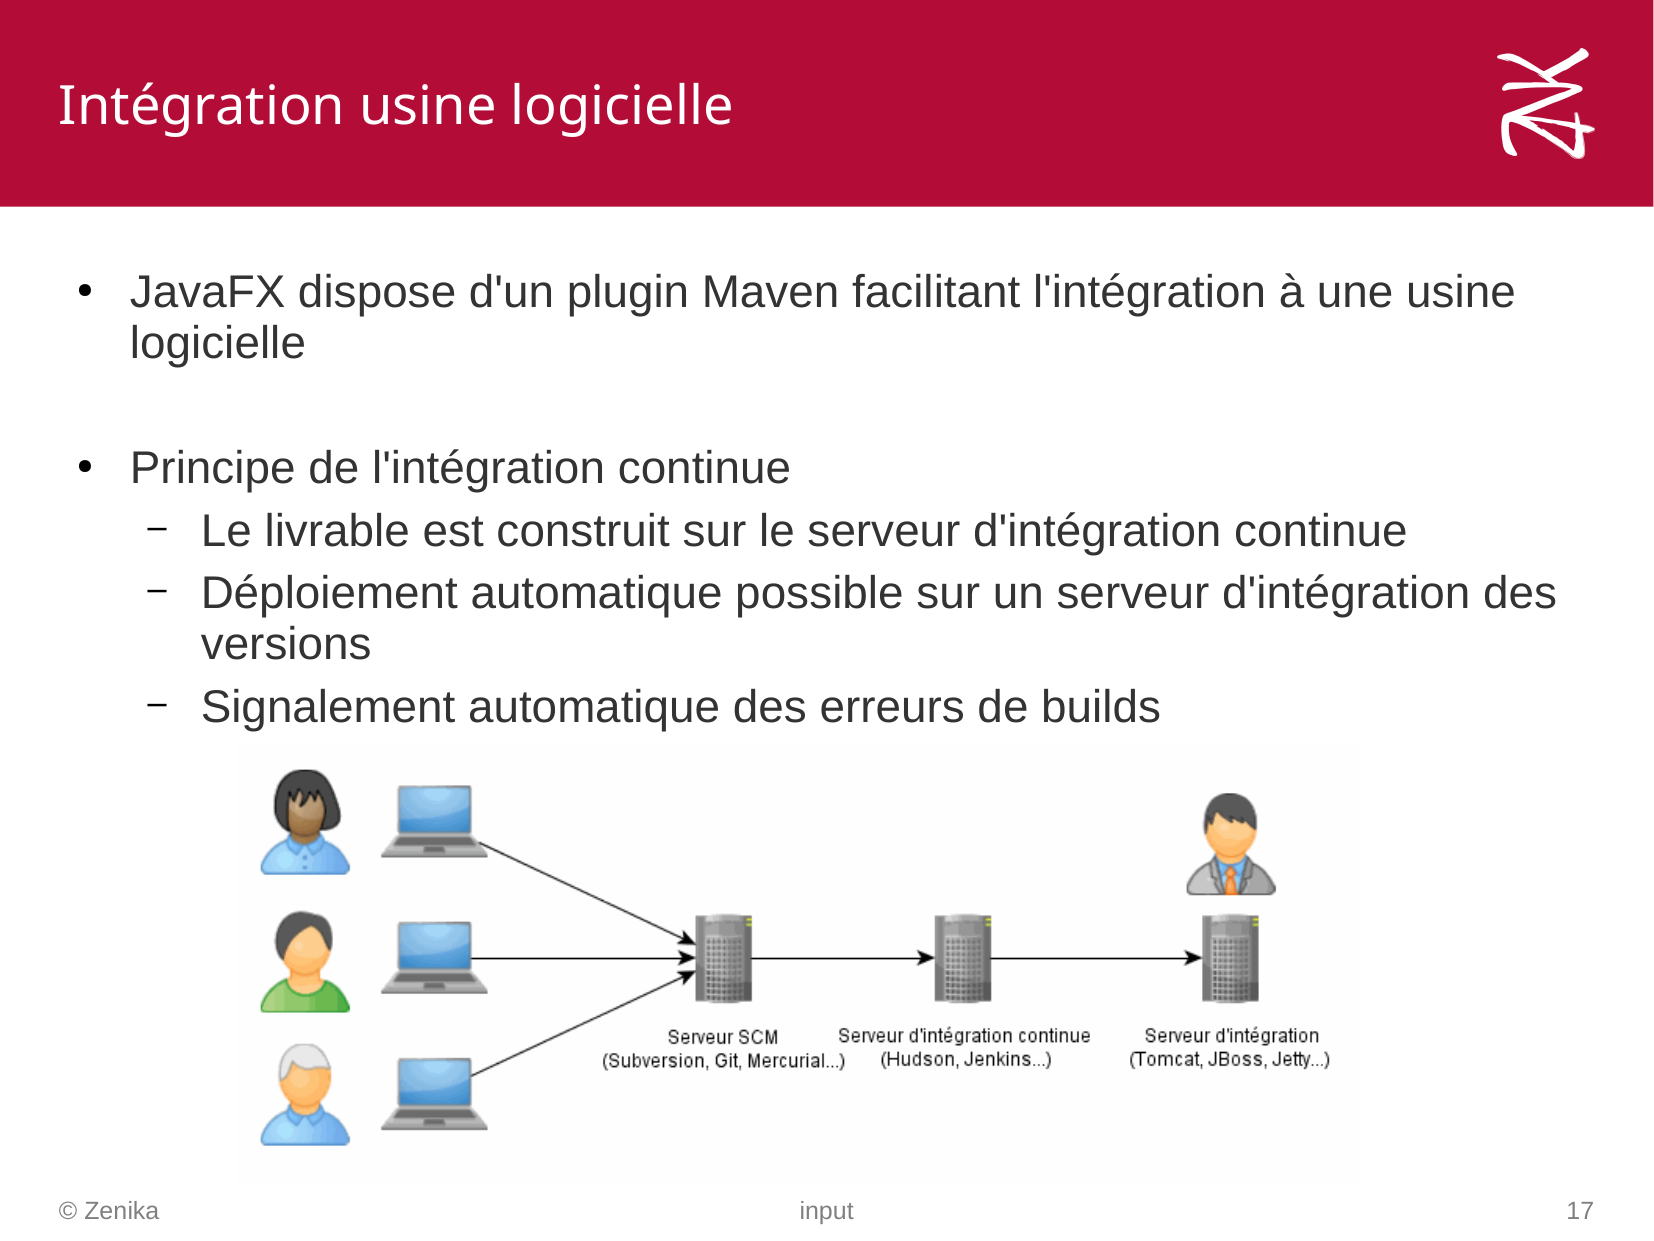

# Intégration usine logicielle
JavaFX dispose d'un plugin Maven facilitant l'intégration à une usine logicielle
Principe de l'intégration continue
Le livrable est construit sur le serveur d'intégration continue
Déploiement automatique possible sur un serveur d'intégration des versions
Signalement automatique des erreurs de builds